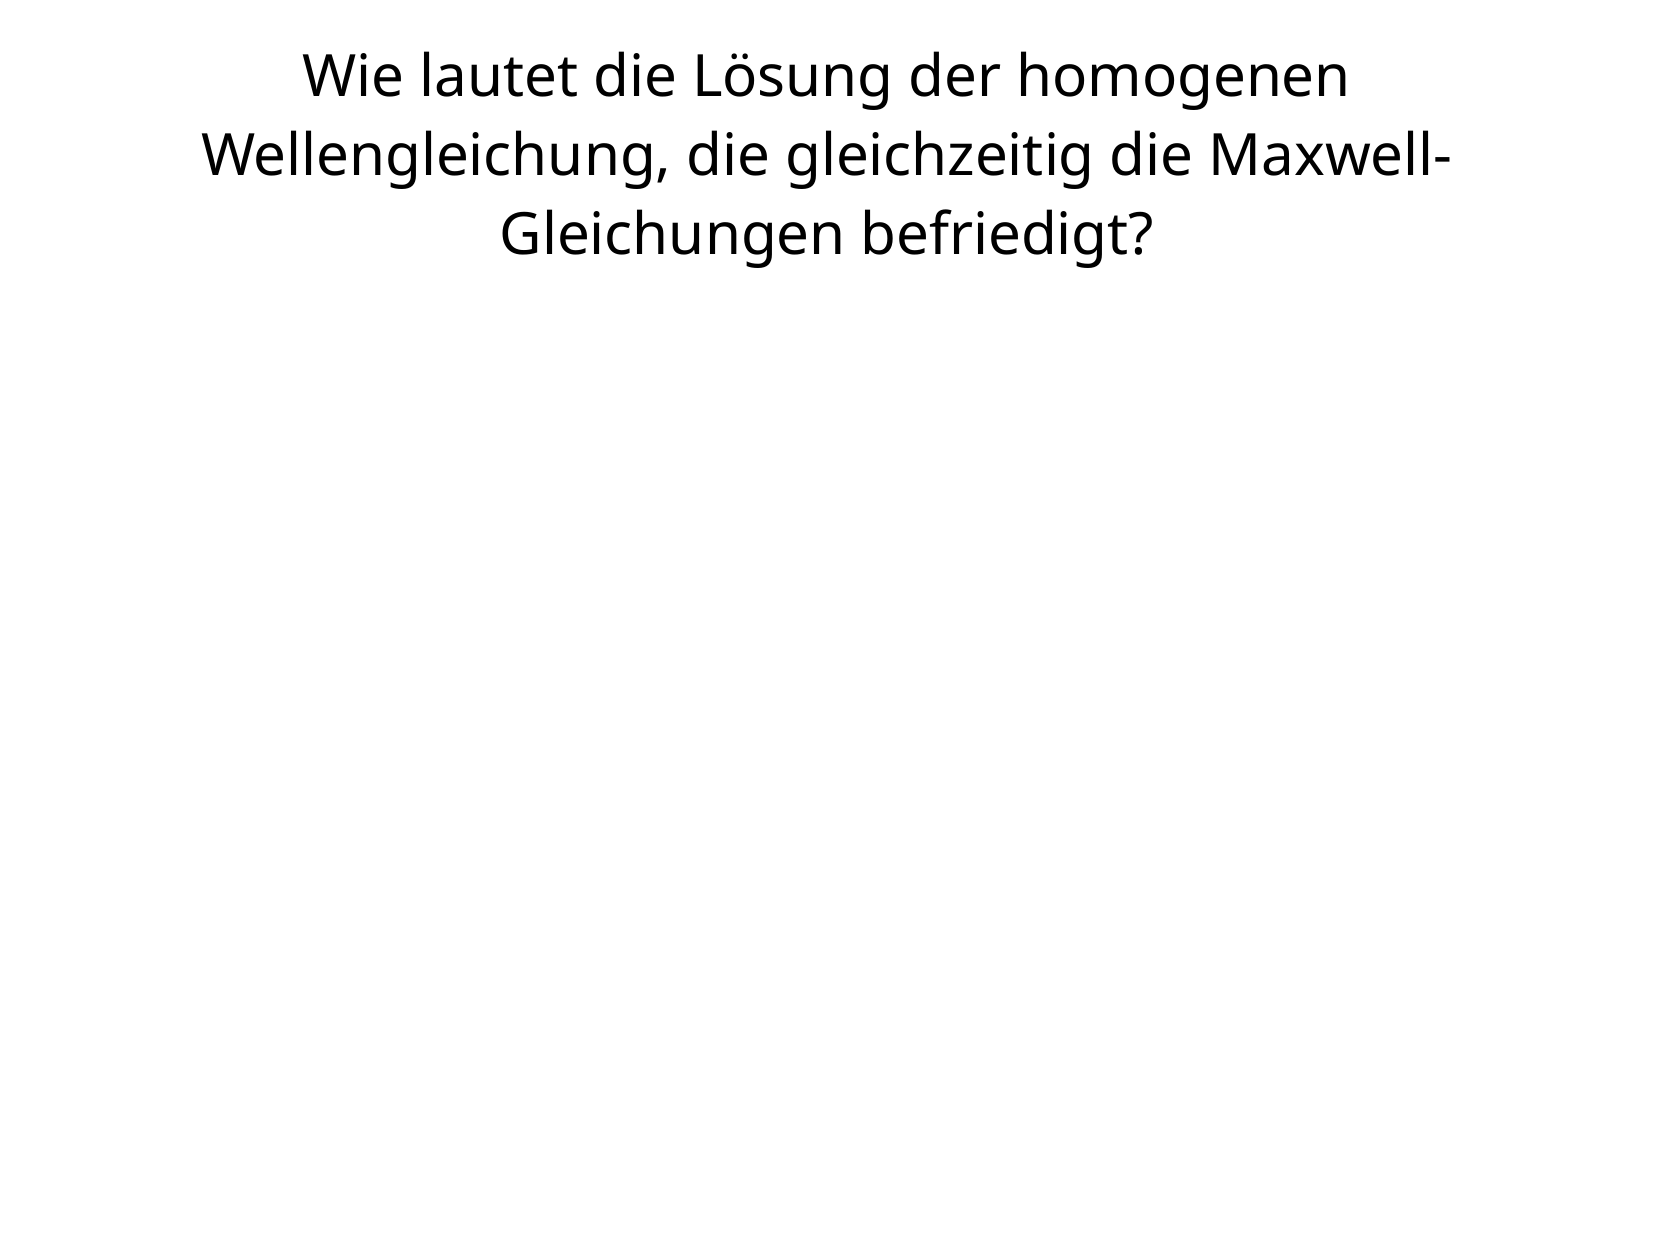

# Wie lautet die Lösung der homogenen Wellengleichung, die gleichzeitig die Maxwell-Gleichungen befriedigt?